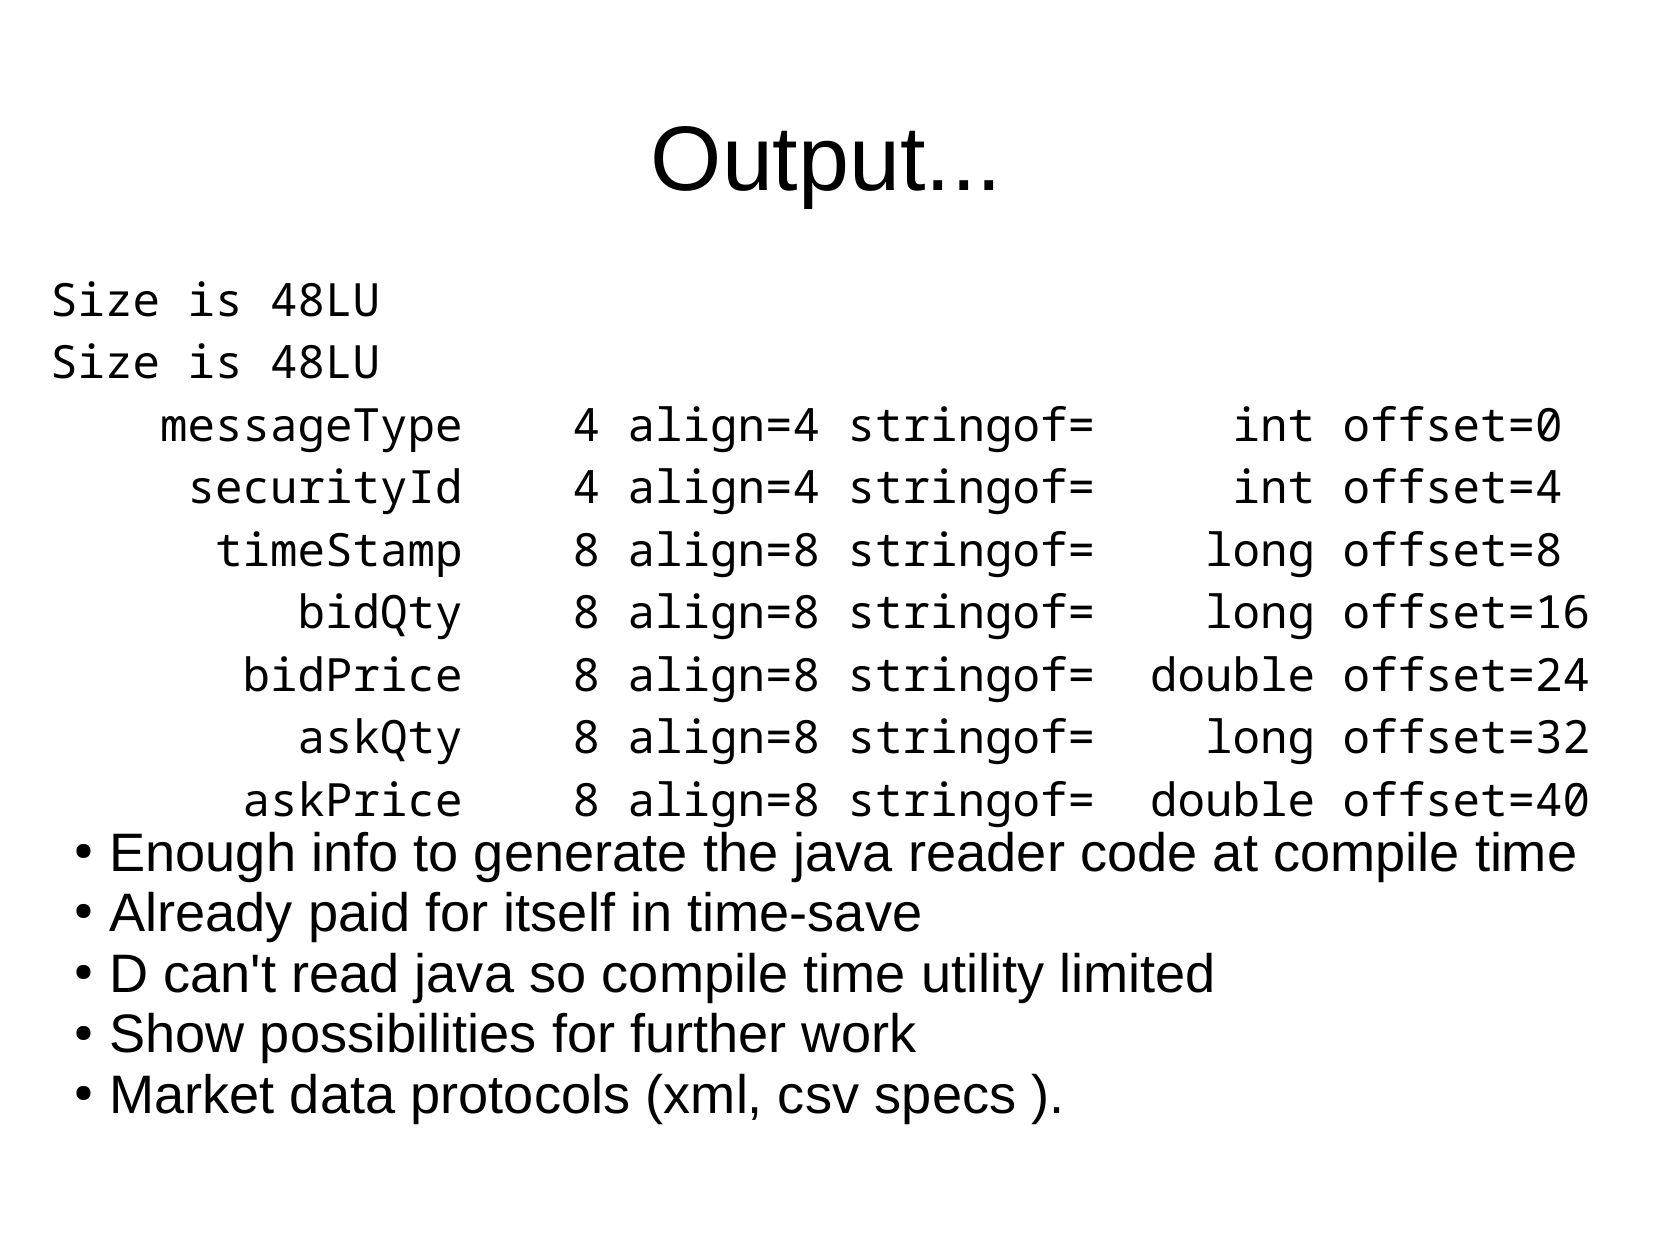

# Output...
Size is 48LU
Size is 48LU
 messageType 4 align=4 stringof= int offset=0
 securityId 4 align=4 stringof= int offset=4
 timeStamp 8 align=8 stringof= long offset=8
 bidQty 8 align=8 stringof= long offset=16
 bidPrice 8 align=8 stringof= double offset=24
 askQty 8 align=8 stringof= long offset=32
 askPrice 8 align=8 stringof= double offset=40
Enough info to generate the java reader code at compile time
Already paid for itself in time-save
D can't read java so compile time utility limited
Show possibilities for further work
Market data protocols (xml, csv specs ).